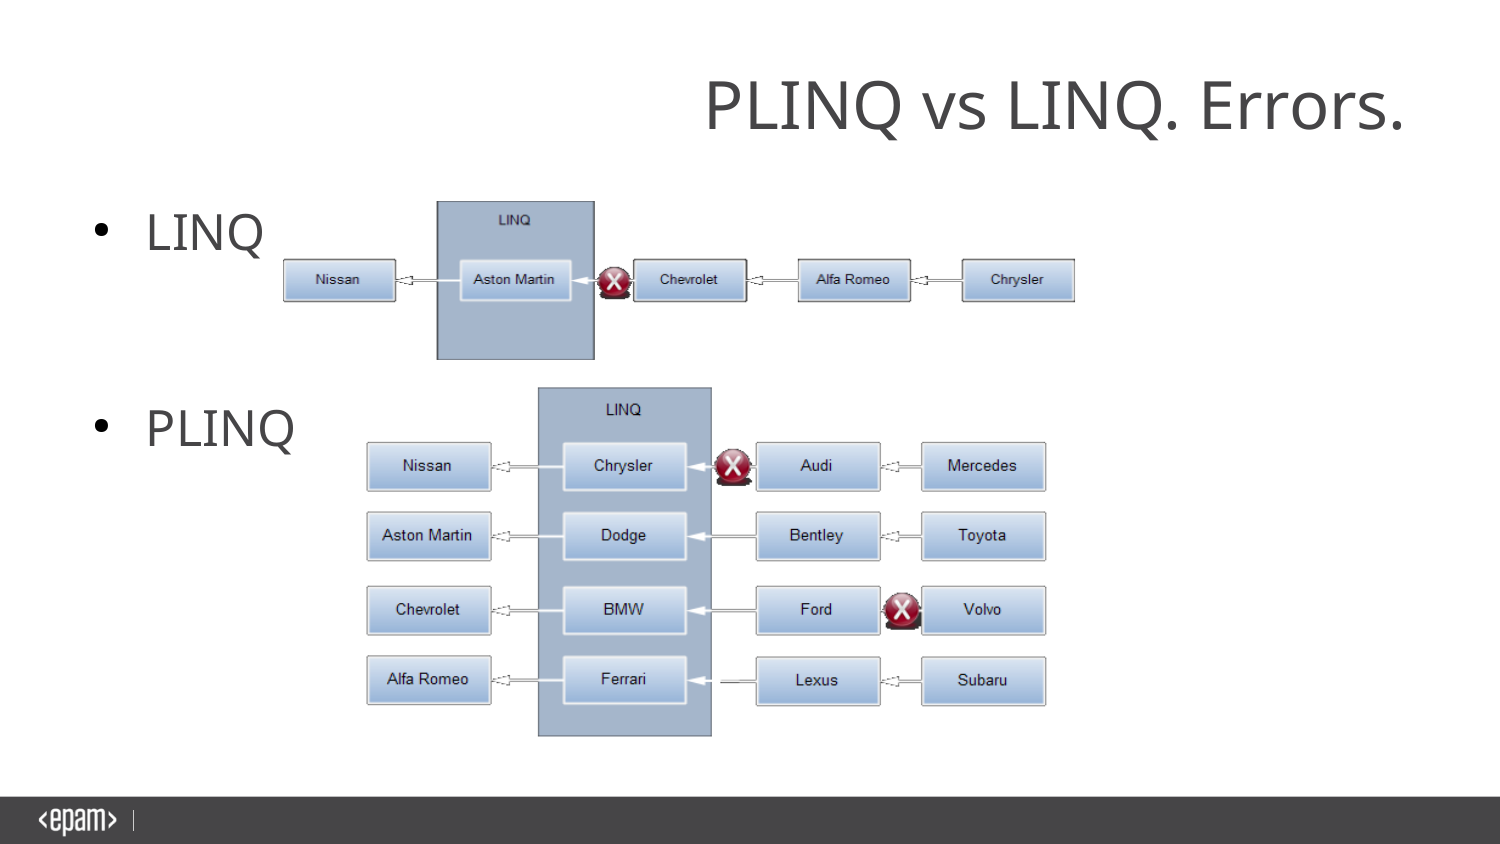

# PLINQ vs LINQ. Errors.
LINQ
PLINQ